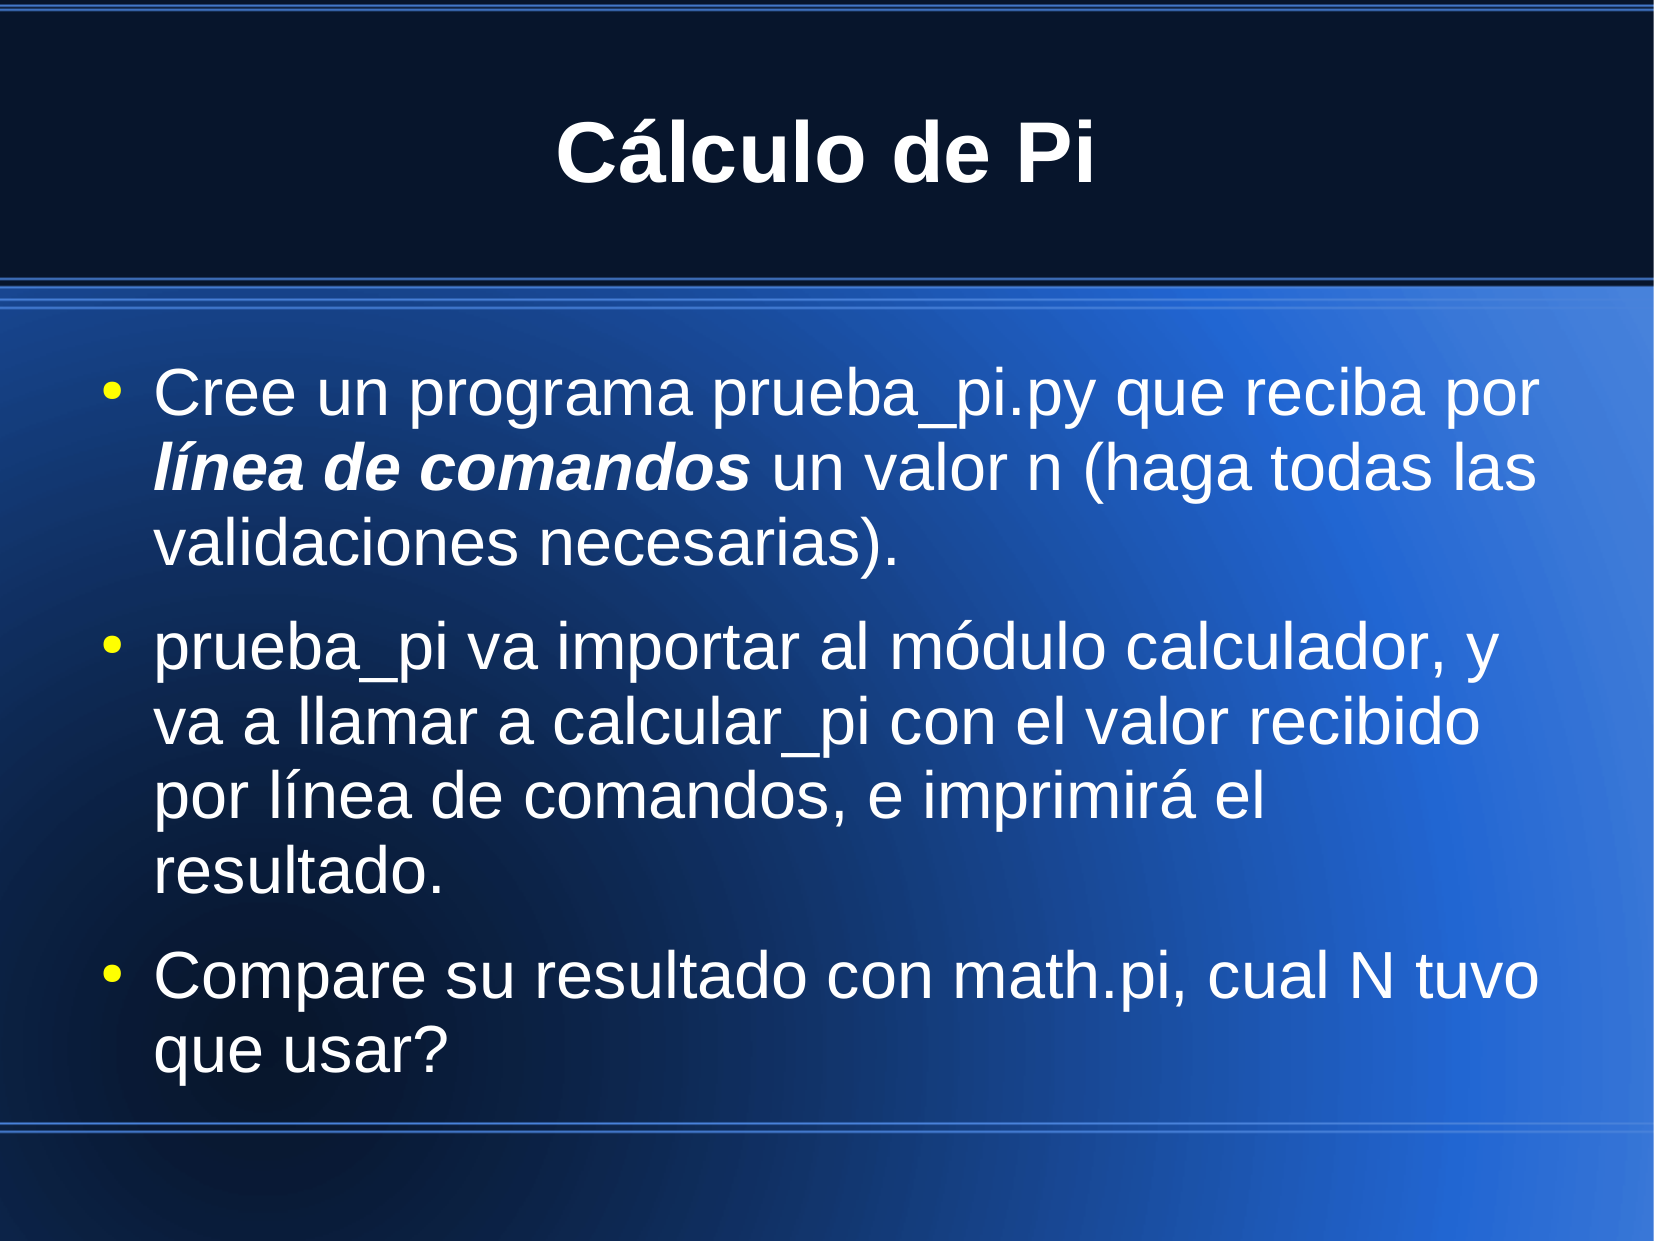

# Cálculo de Pi
Cree un programa prueba_pi.py que reciba por línea de comandos un valor n (haga todas las validaciones necesarias).
prueba_pi va importar al módulo calculador, y va a llamar a calcular_pi con el valor recibido por línea de comandos, e imprimirá el resultado.
Compare su resultado con math.pi, cual N tuvo que usar?